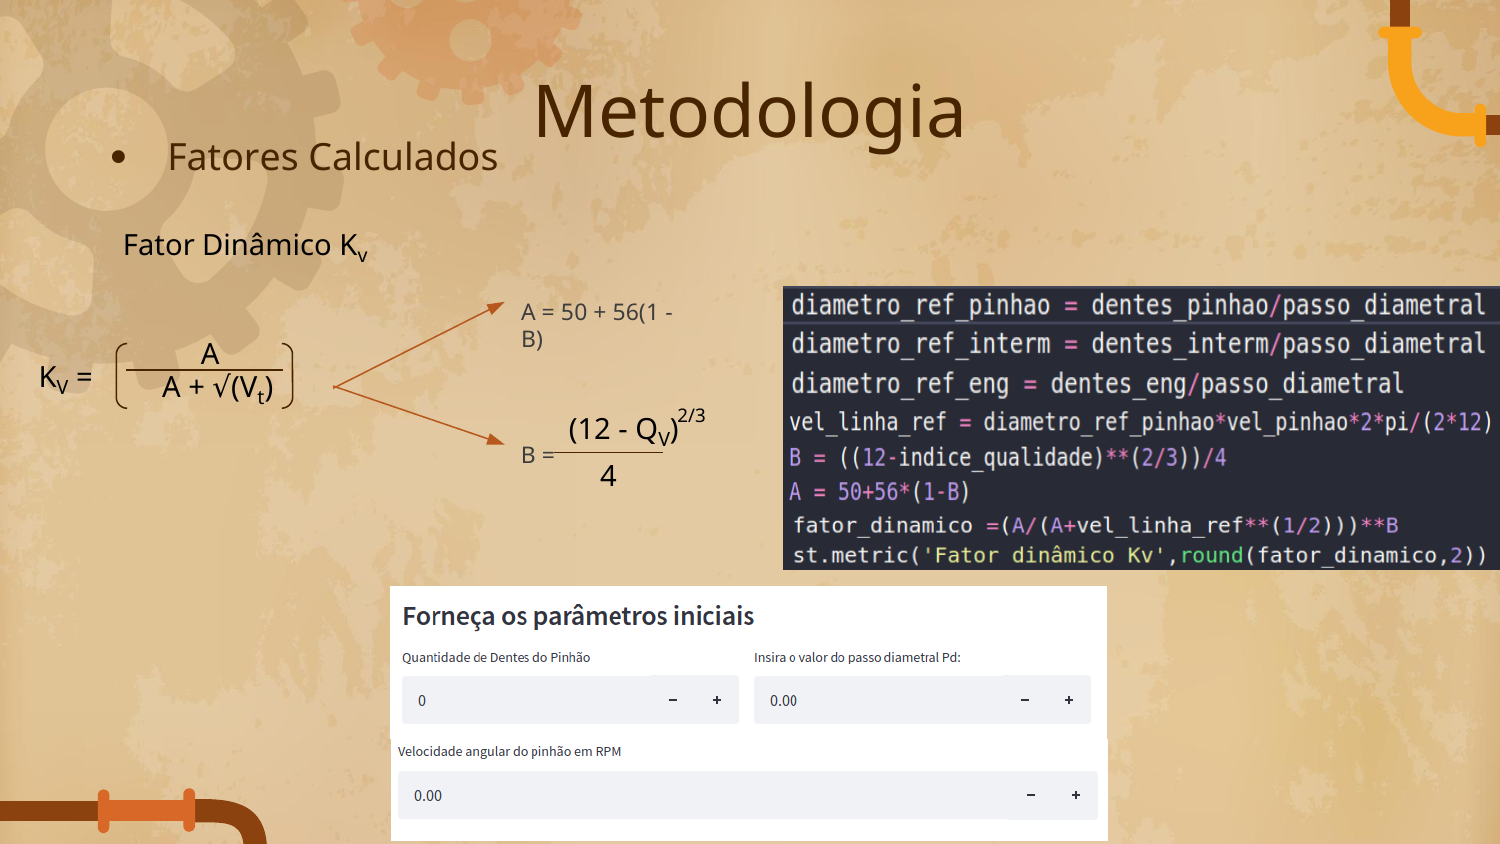

Metodologia
# Fatores Calculados
Fator Dinâmico Kv
A = 50 + 56(1 - B)
A
KV =
 A + √(Vt)
2/3
(12 - QV)
B =
4